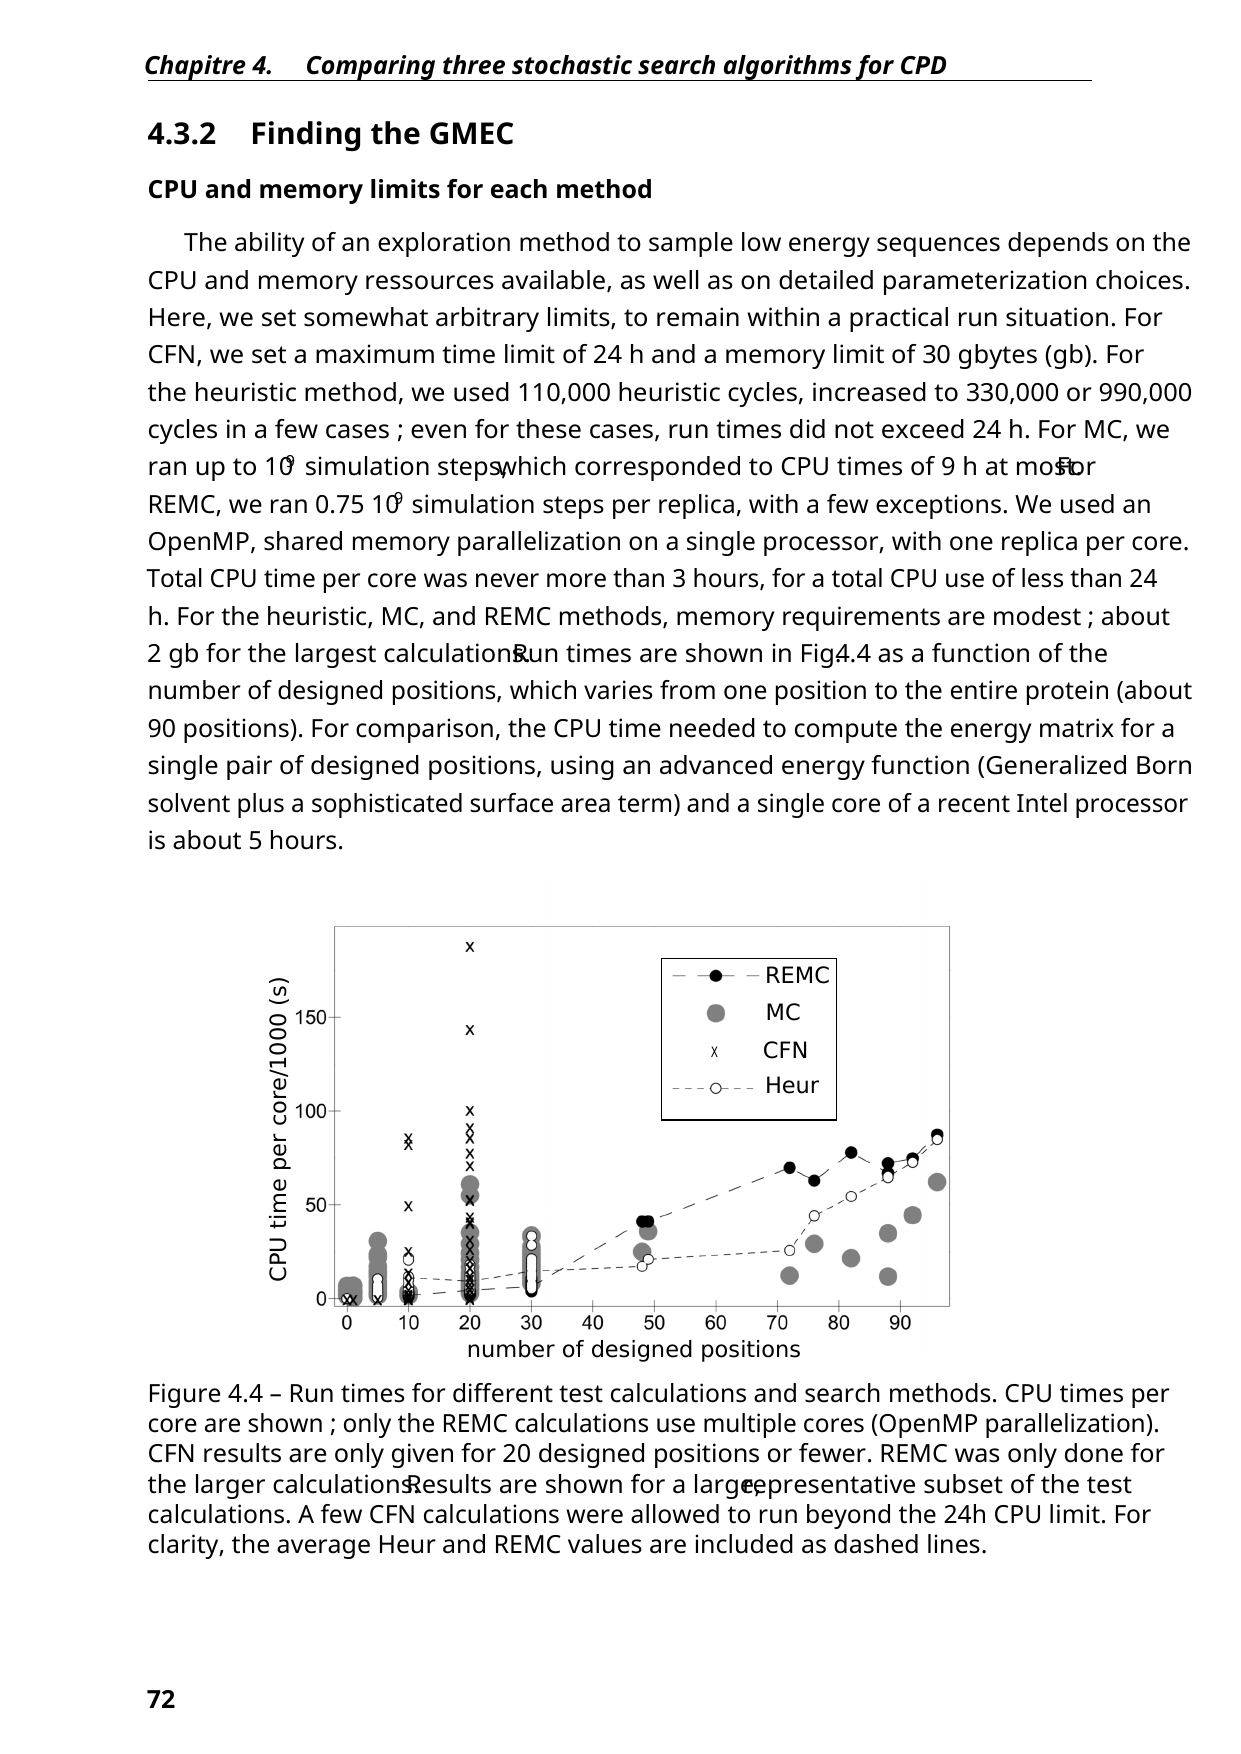

Chapitre 4.
Comparing three stochastic search algorithms for CPD
4.3.2
Finding the GMEC
CPU and memory limits for each method
The ability of an exploration method to sample low energy sequences depends on the
CPU and memory ressources available, as well as on detailed parameterization choices.
Here, we set somewhat arbitrary limits, to remain within a practical run situation. For
CFN, we set a maximum time limit of 24 h and a memory limit of 30 gbytes (gb). For
the heuristic method, we used 110,000 heuristic cycles, increased to 330,000 or 990,000
cycles in a few cases ; even for these cases, run times did not exceed 24 h. For MC, we
ran up to 10
simulation steps,
which corresponded to CPU times of 9 h at most.
For
9
REMC, we ran 0.75 10
simulation steps per replica, with a few exceptions. We used an
9
OpenMP, shared memory parallelization on a single processor, with one replica per core.
Total CPU time per core was never more than 3 hours, for a total CPU use of less than 24
h. For the heuristic, MC, and REMC methods, memory requirements are modest ; about
2 gb for the largest calculations.
Run times are shown in Fig.
4.4 as a function of the
number of designed positions, which varies from one position to the entire protein (about
90 positions). For comparison, the CPU time needed to compute the energy matrix for a
single pair of designed positions, using an advanced energy function (Generalized Born
solvent plus a sophisticated surface area term) and a single core of a recent Intel processor
is about 5 hours.
REMC
MC
CFN
X
Heur
CPU time per core/1000 (s)
number of designed positions
Figure 4.4 – Run times for different test calculations and search methods. CPU times per
core are shown ; only the REMC calculations use multiple cores (OpenMP parallelization).
CFN results are only given for 20 designed positions or fewer. REMC was only done for
the larger calculations.
Results are shown for a large,
representative subset of the test
calculations. A few CFN calculations were allowed to run beyond the 24h CPU limit. For
clarity, the average Heur and REMC values are included as dashed lines.
72